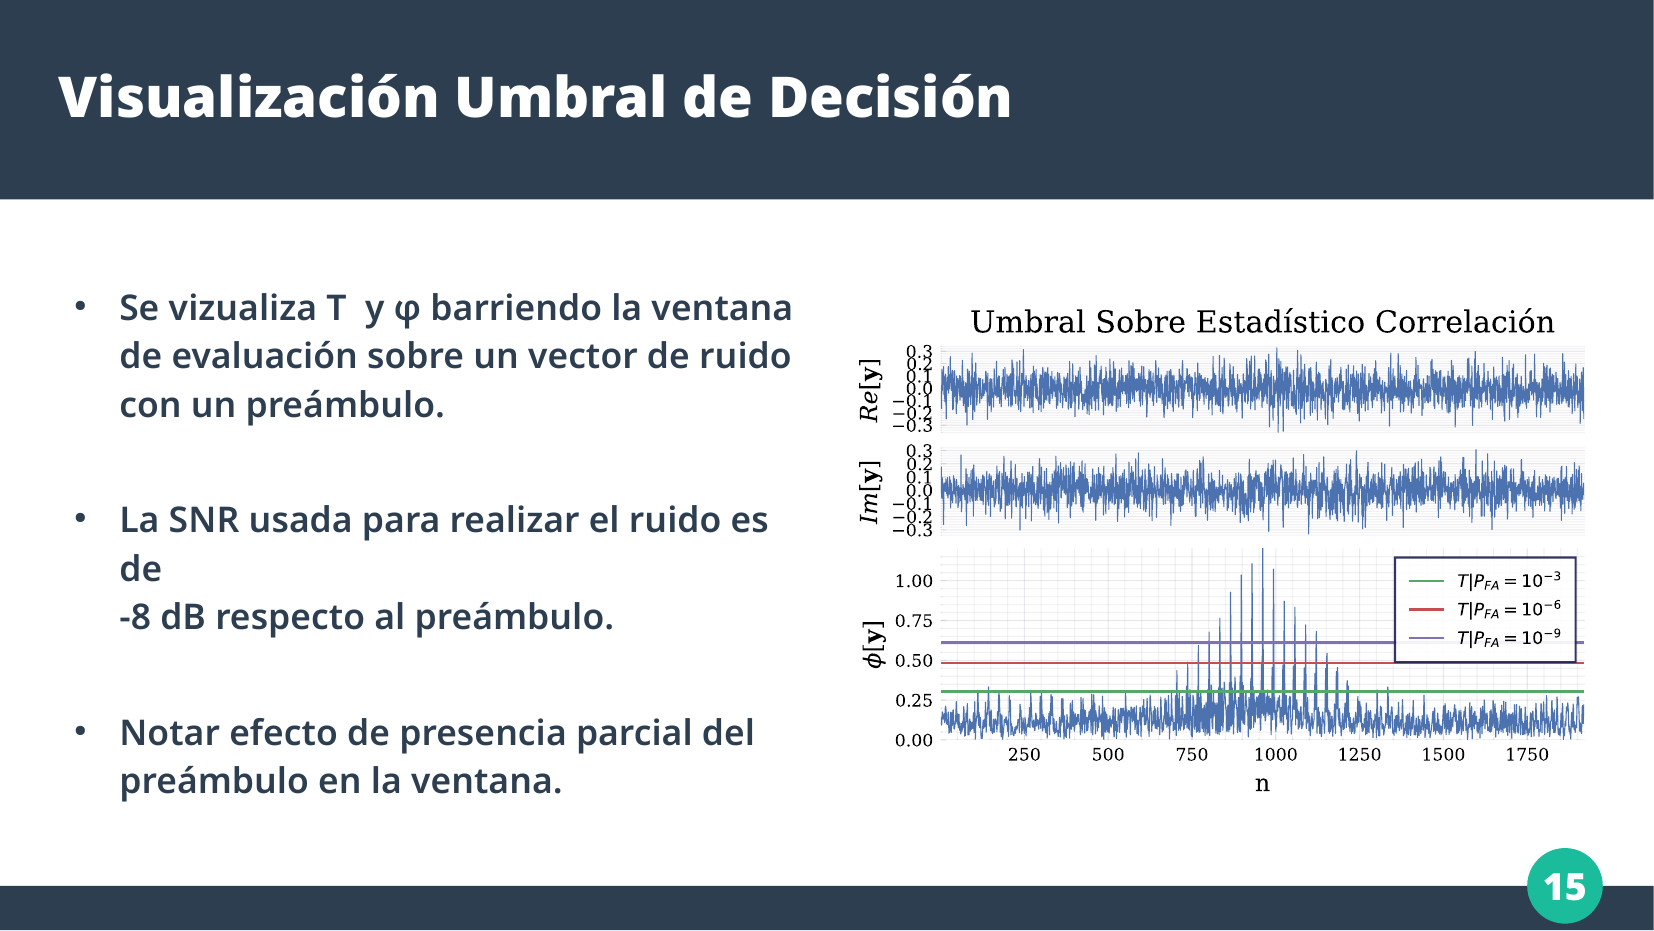

# Visualización Umbral de Decisión
Se vizualiza T y φ barriendo la ventana de evaluación sobre un vector de ruido con un preámbulo.
La SNR usada para realizar el ruido es de
-8 dB respecto al preámbulo.
Notar efecto de presencia parcial del preámbulo en la ventana.